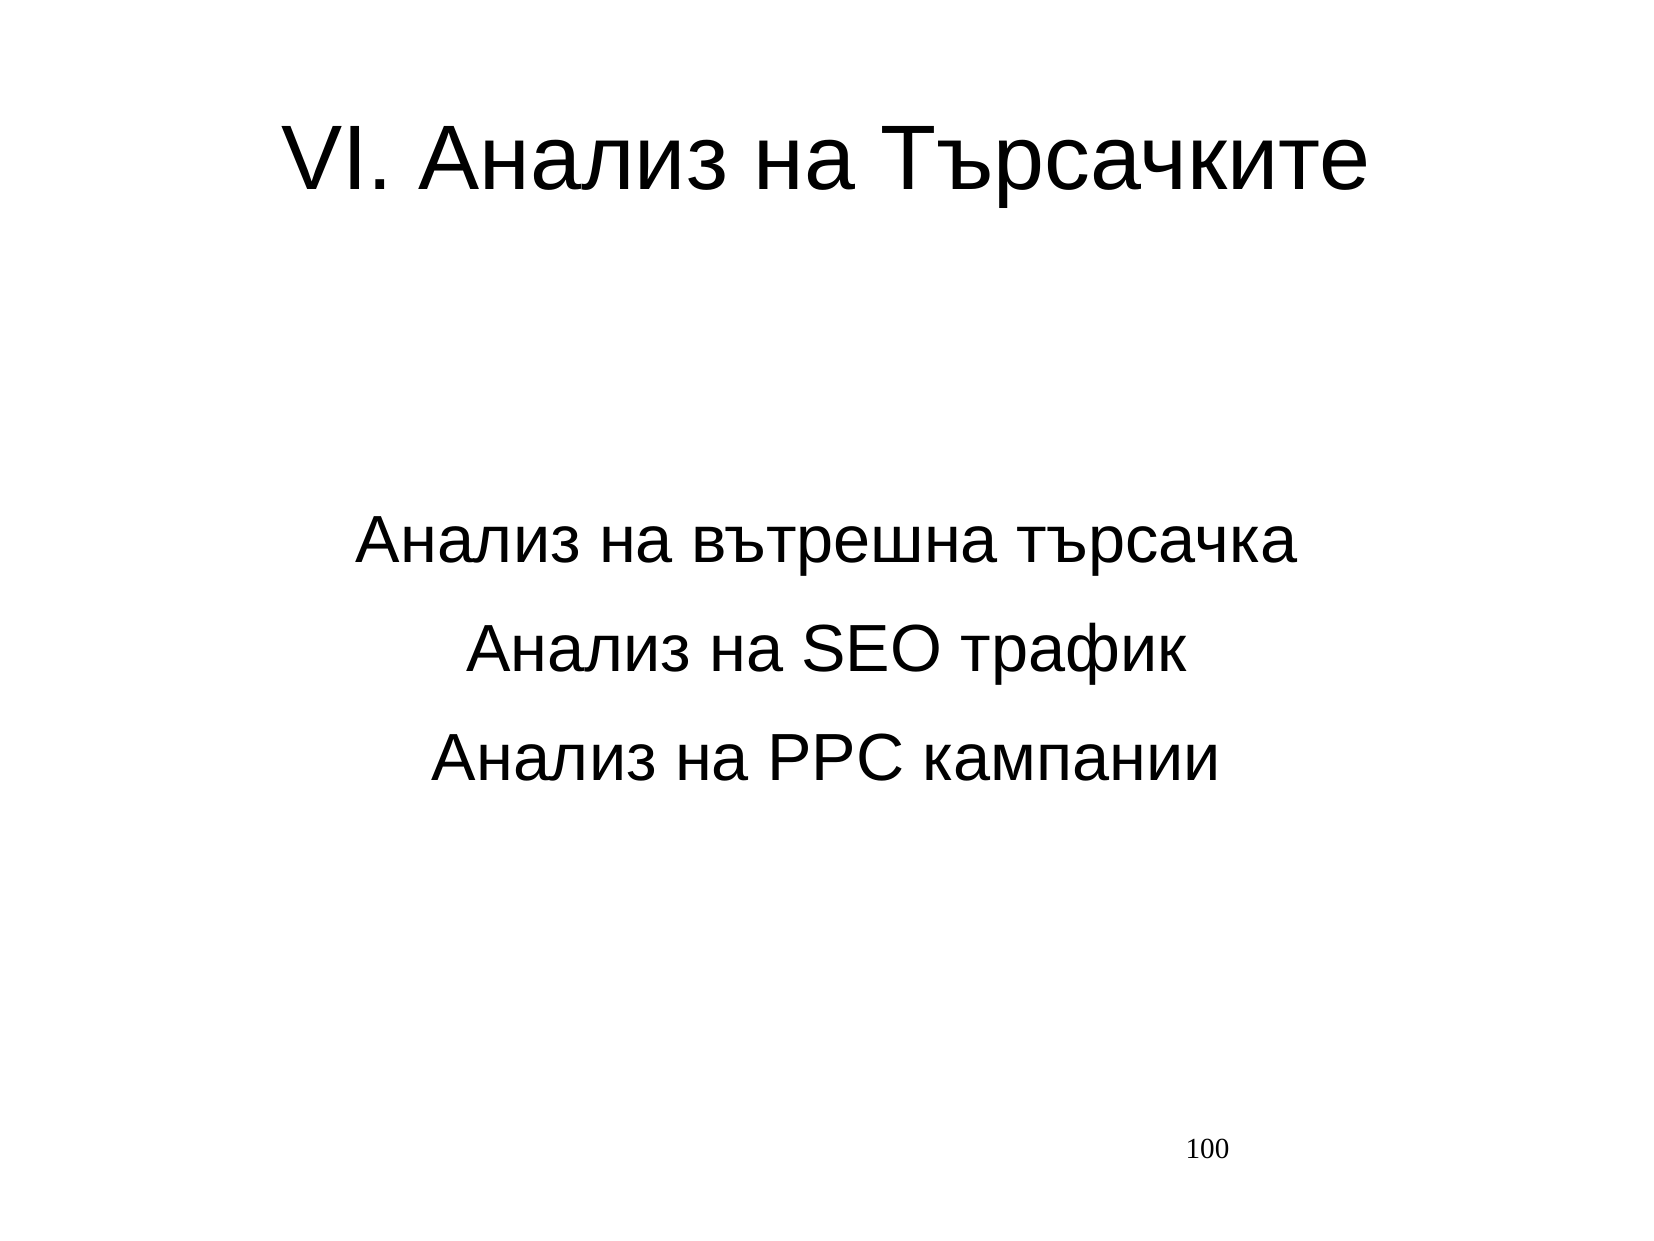

# VI. Анализ на Търсачките
Анализ на вътрешна търсачка
Анализ на SEO трафик
Анализ на PPC кампании